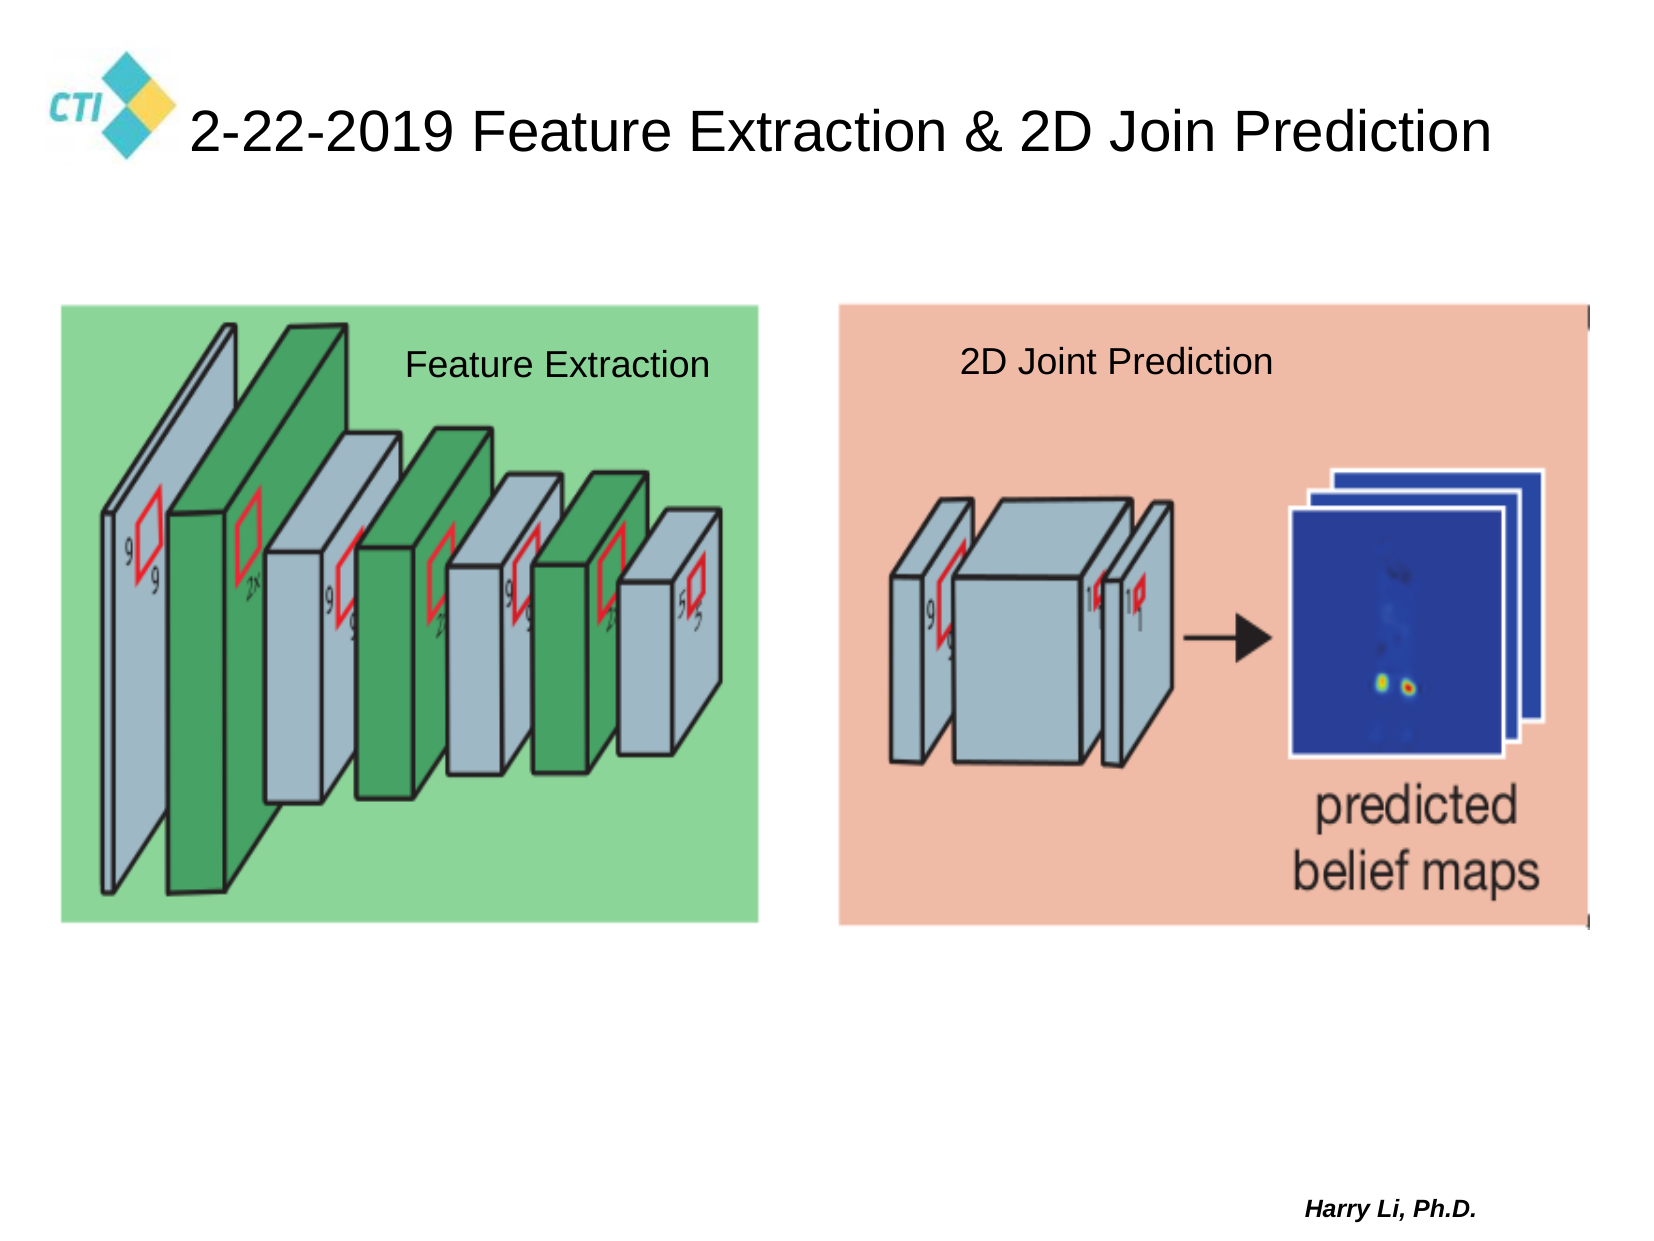

2-22-2019 Feature Extraction & 2D Join Prediction
2D Joint Prediction
Feature Extraction
Harry Li, Ph.D.